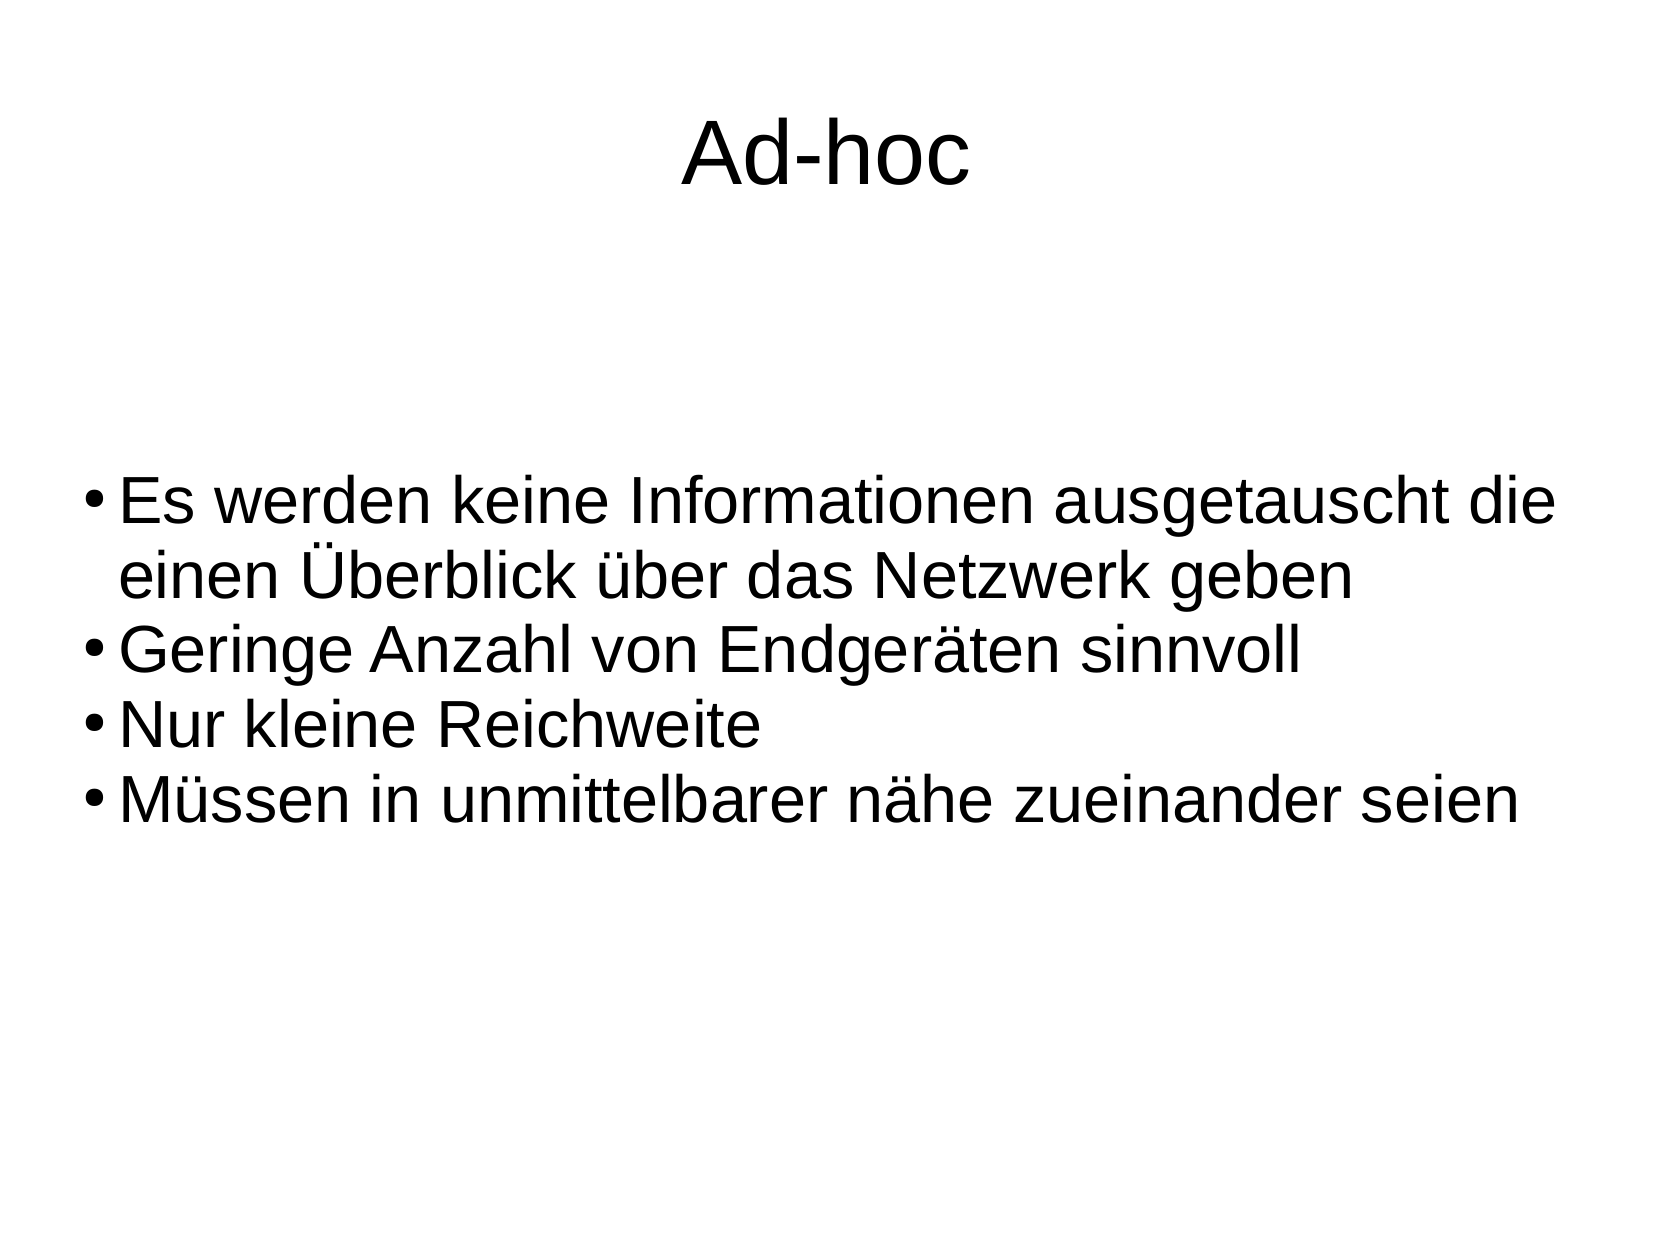

# Ad-hoc
Es werden keine Informationen ausgetauscht die einen Überblick über das Netzwerk geben
Geringe Anzahl von Endgeräten sinnvoll
Nur kleine Reichweite
Müssen in unmittelbarer nähe zueinander seien